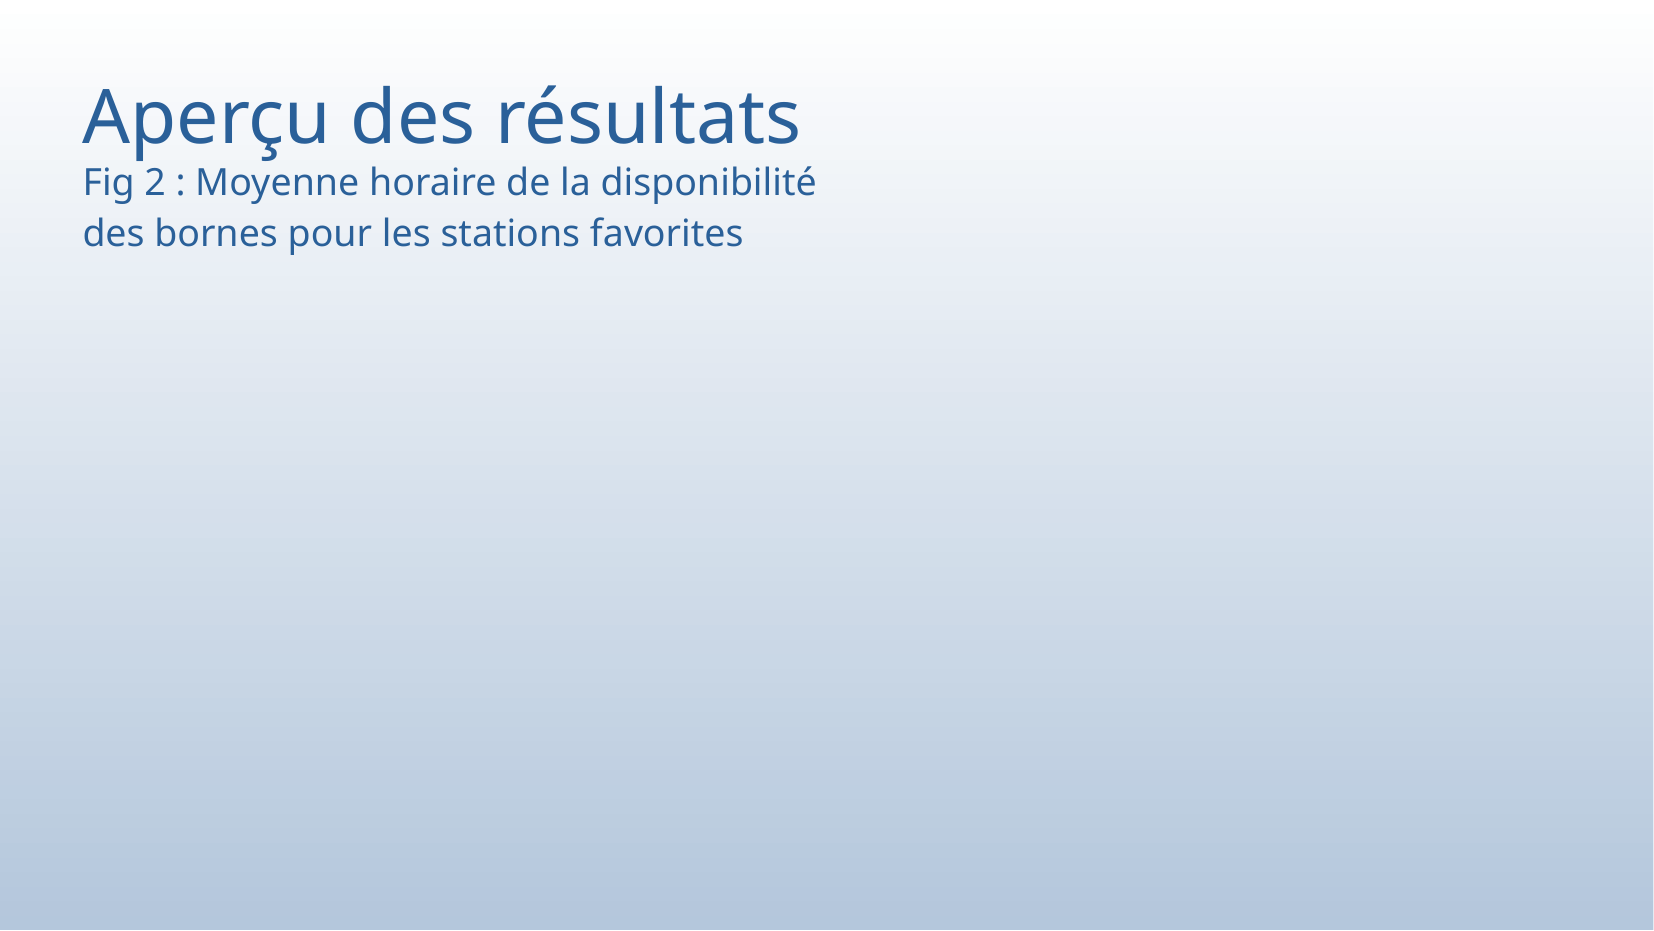

# Aperçu des résultats
Fig 2 : Moyenne horaire de la disponibilité
des bornes pour les stations favorites